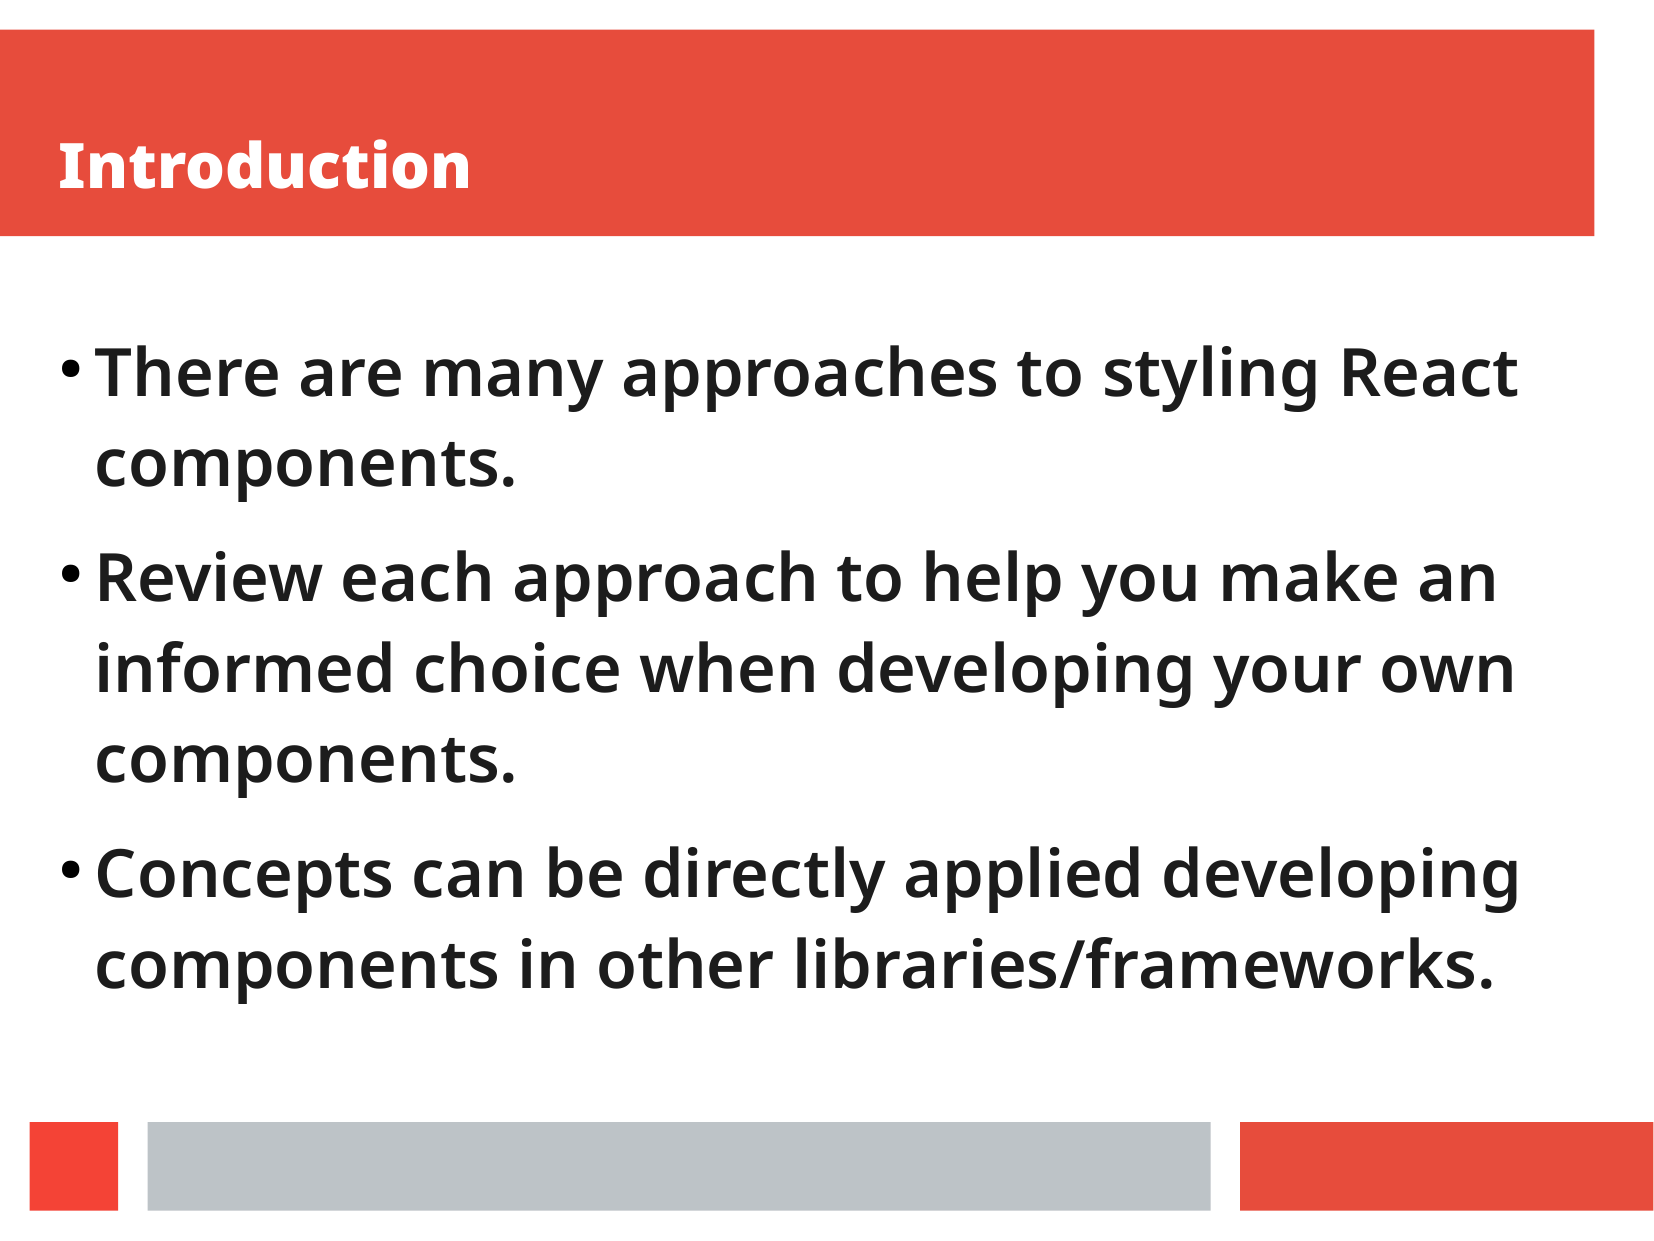

# Introduction
There are many approaches to styling React components.
Review each approach to help you make an informed choice when developing your own components.
Concepts can be directly applied developing components in other libraries/frameworks.